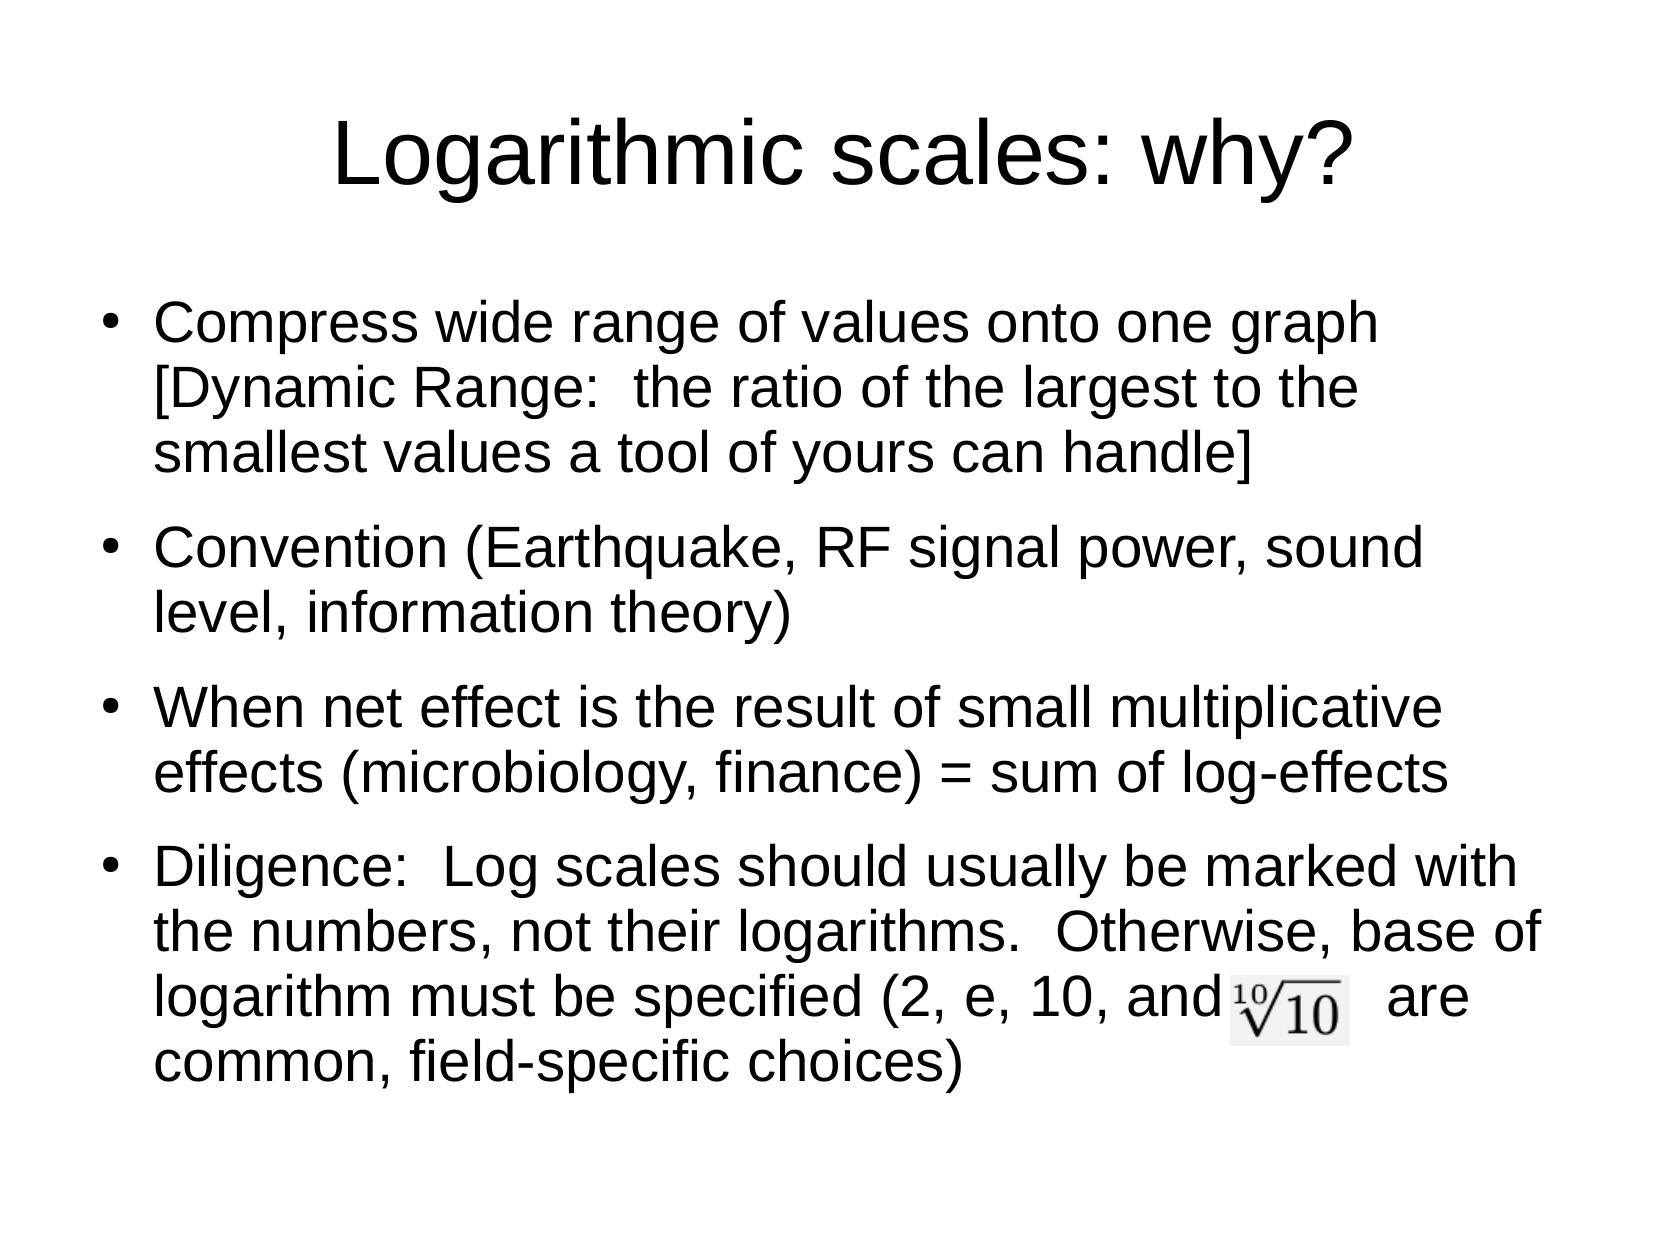

# Logarithmic scales: why?
Compress wide range of values onto one graph [Dynamic Range: the ratio of the largest to the smallest values a tool of yours can handle]
Convention (Earthquake, RF signal power, sound level, information theory)
When net effect is the result of small multiplicative effects (microbiology, finance) = sum of log-effects
Diligence: Log scales should usually be marked with the numbers, not their logarithms. Otherwise, base of logarithm must be specified (2, e, 10, and are common, field-specific choices)